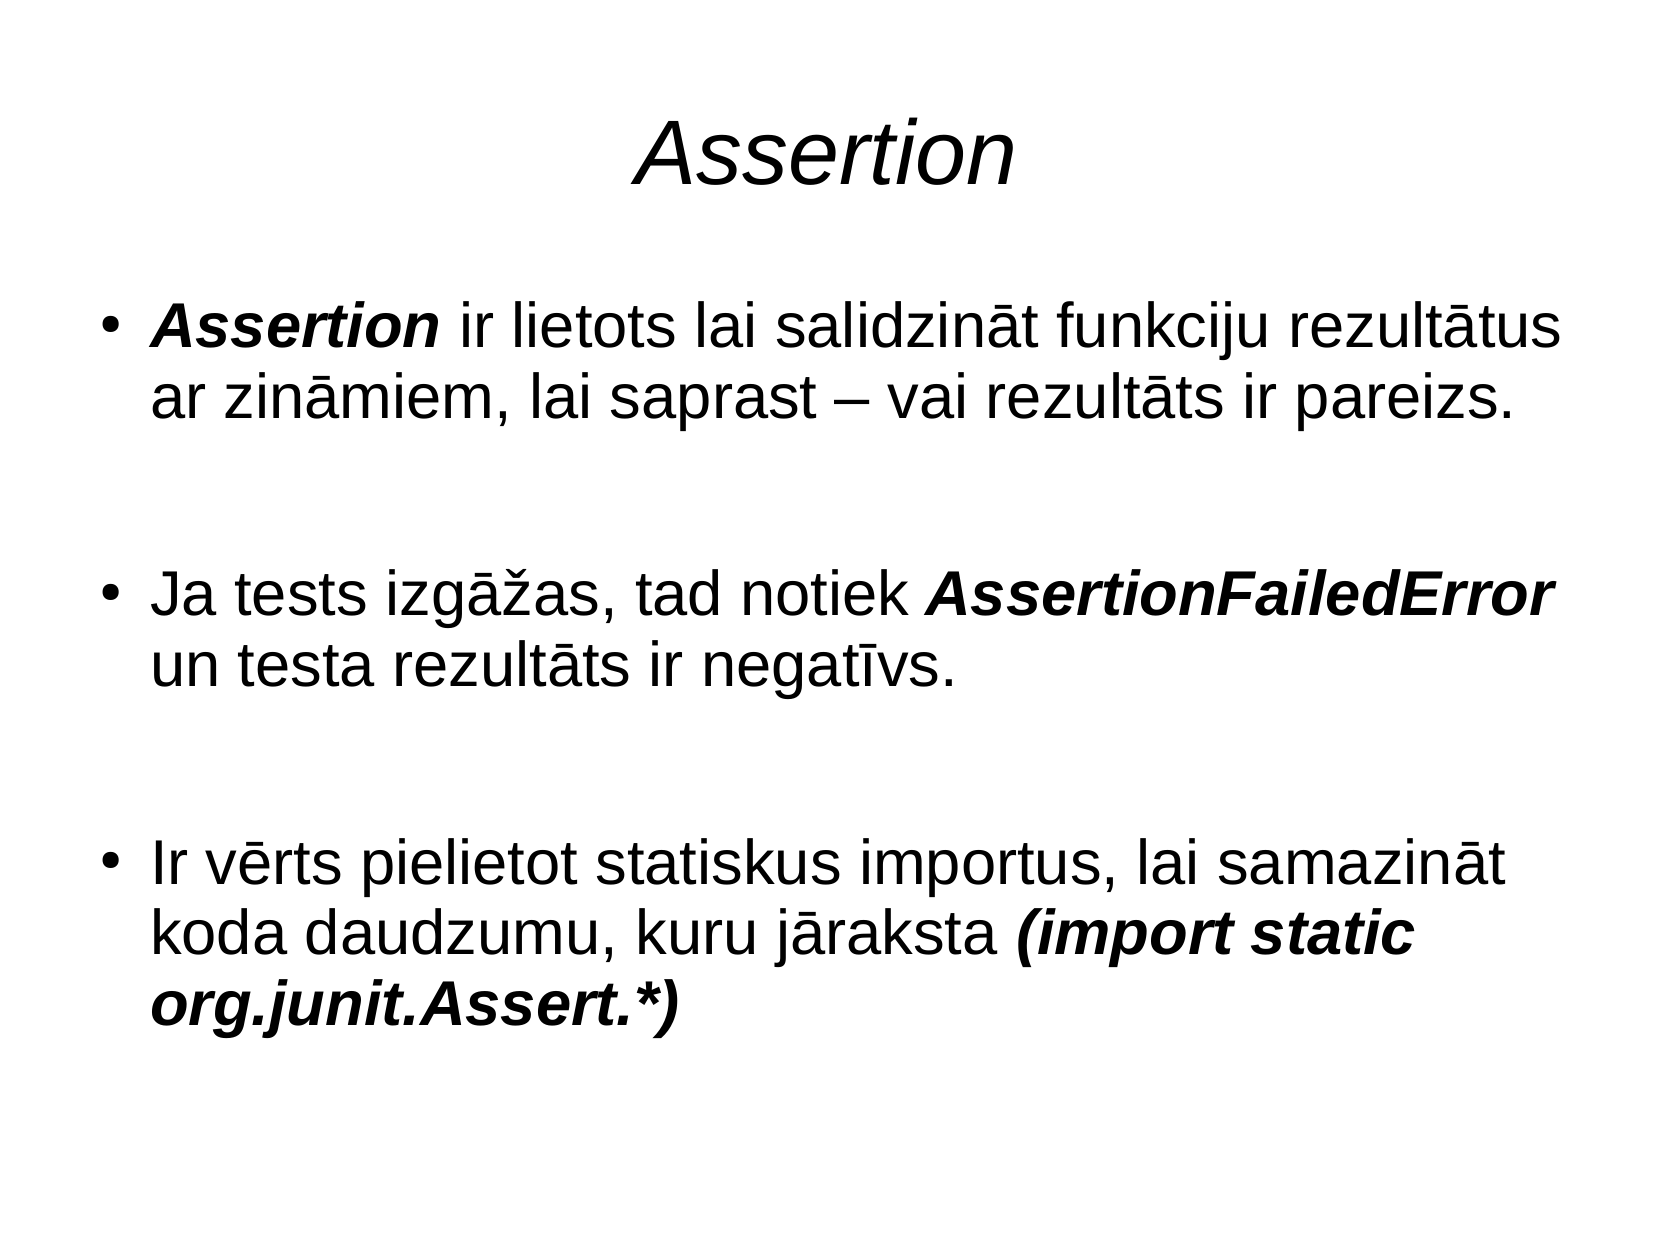

# Assertion
Assertion ir lietots lai salidzināt funkciju rezultātus ar zināmiem, lai saprast – vai rezultāts ir pareizs.
Ja tests izgāžas, tad notiek AssertionFailedError un testa rezultāts ir negatīvs.
Ir vērts pielietot statiskus importus, lai samazināt koda daudzumu, kuru jāraksta (import static org.junit.Assert.*)